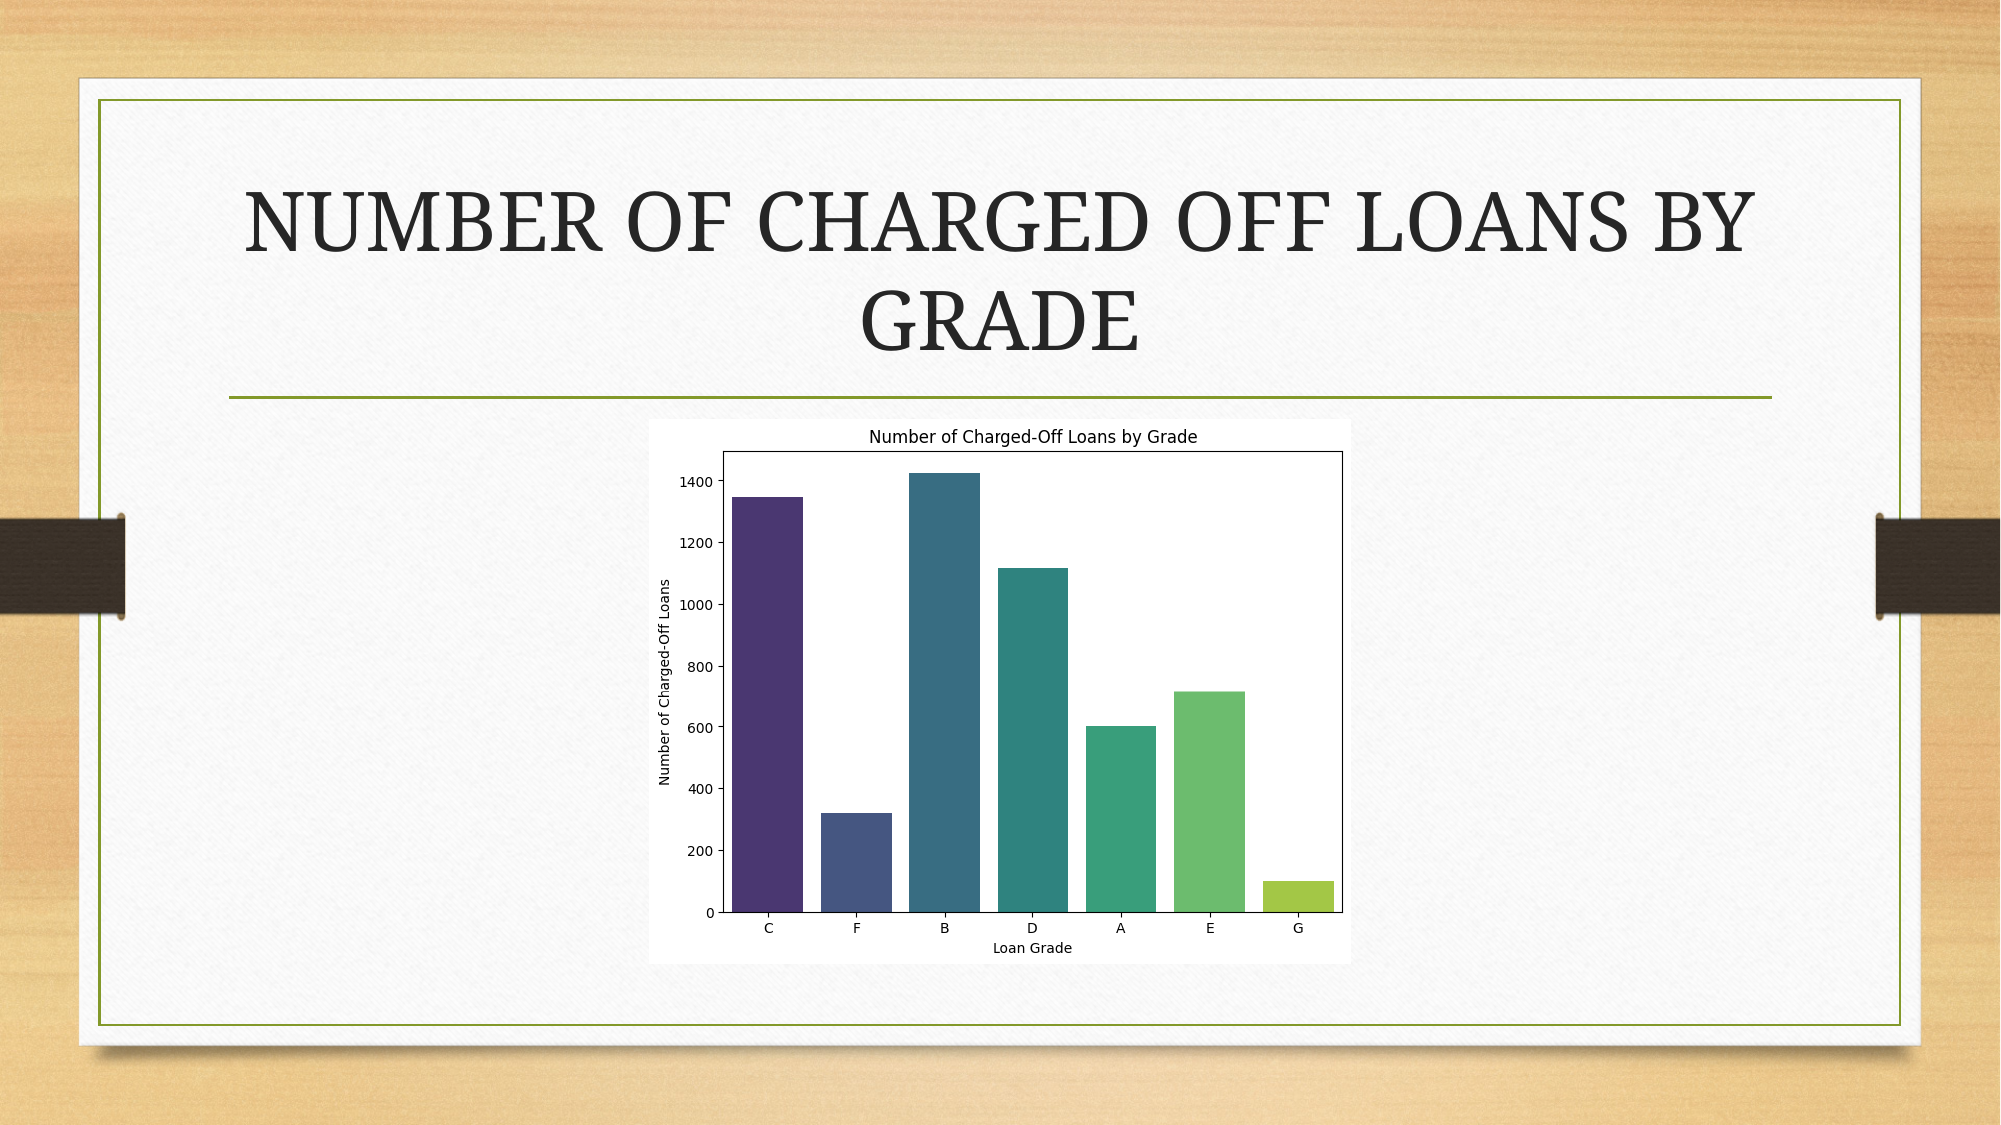

# NUMBER OF CHARGED OFF LOANS BY GRADE